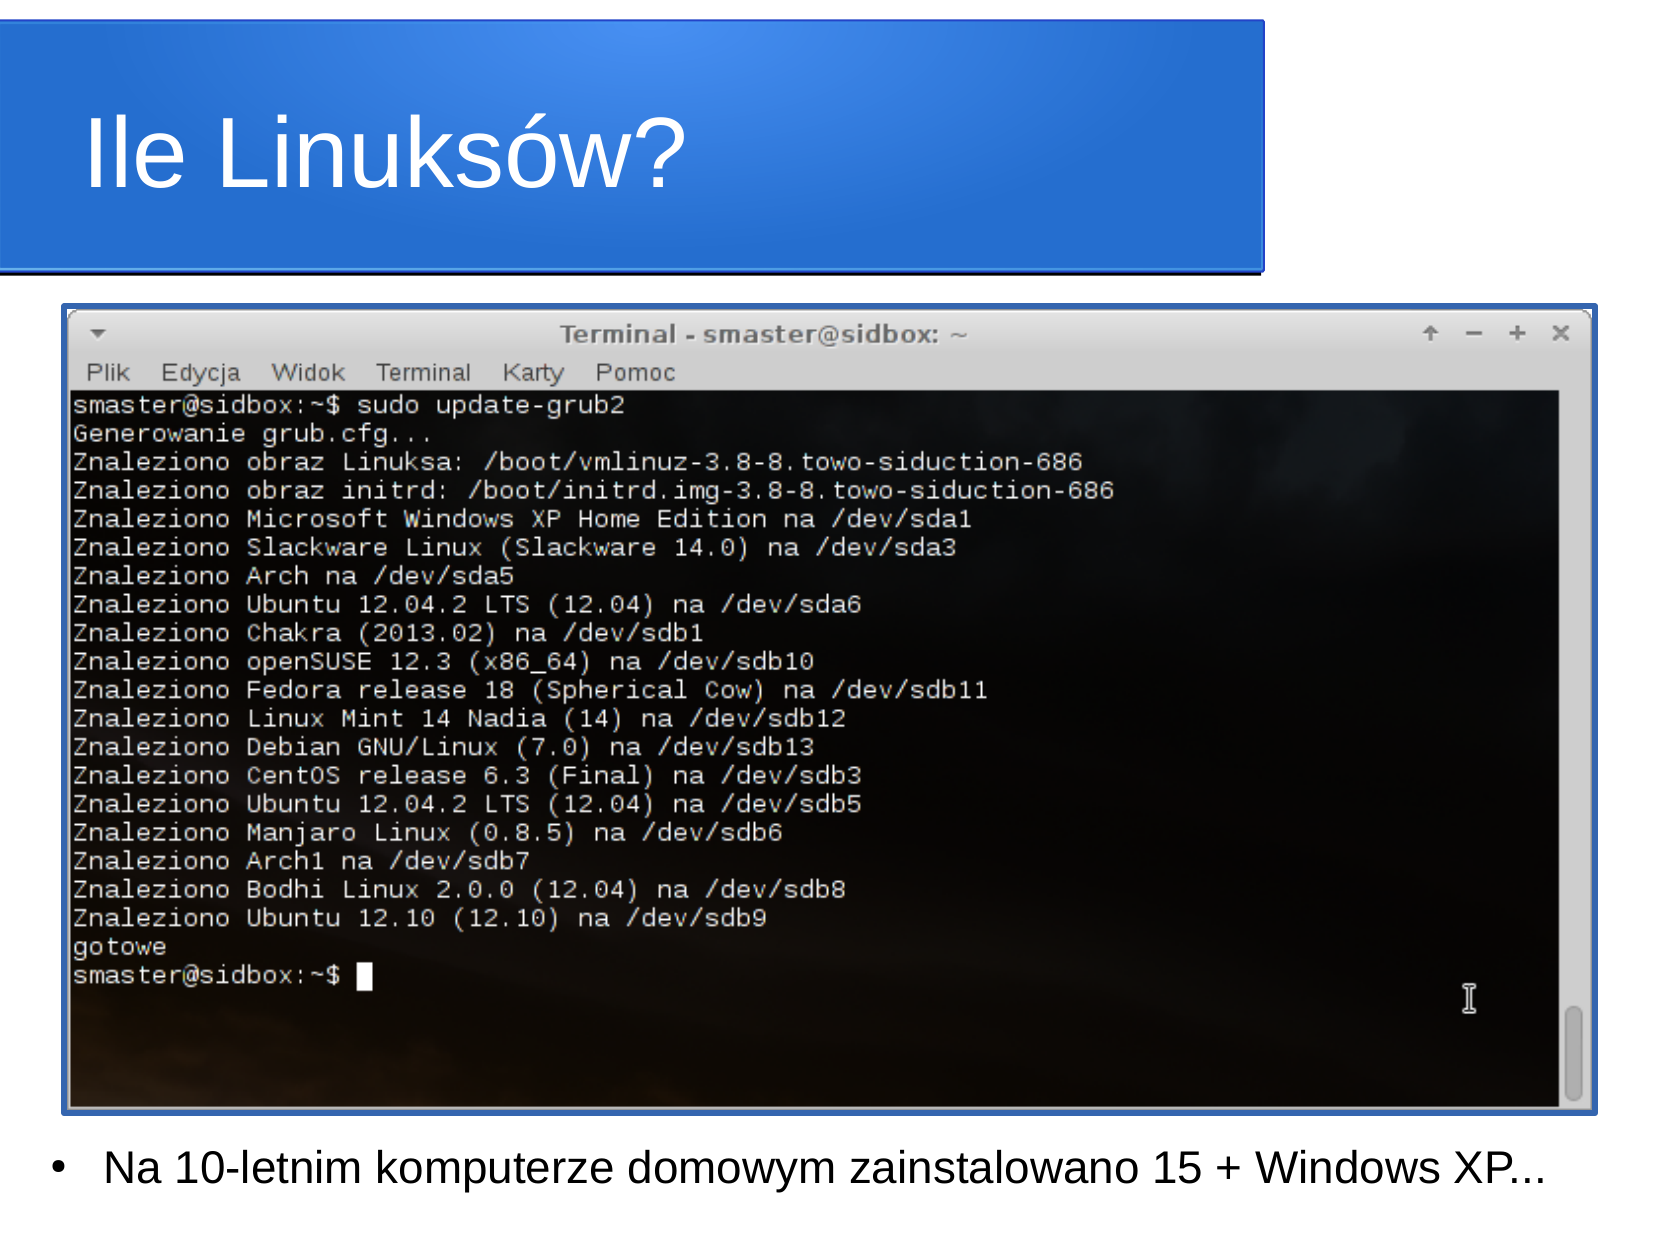

# Ile Linuksów?
Na 10-letnim komputerze domowym zainstalowano 15 + Windows XP...